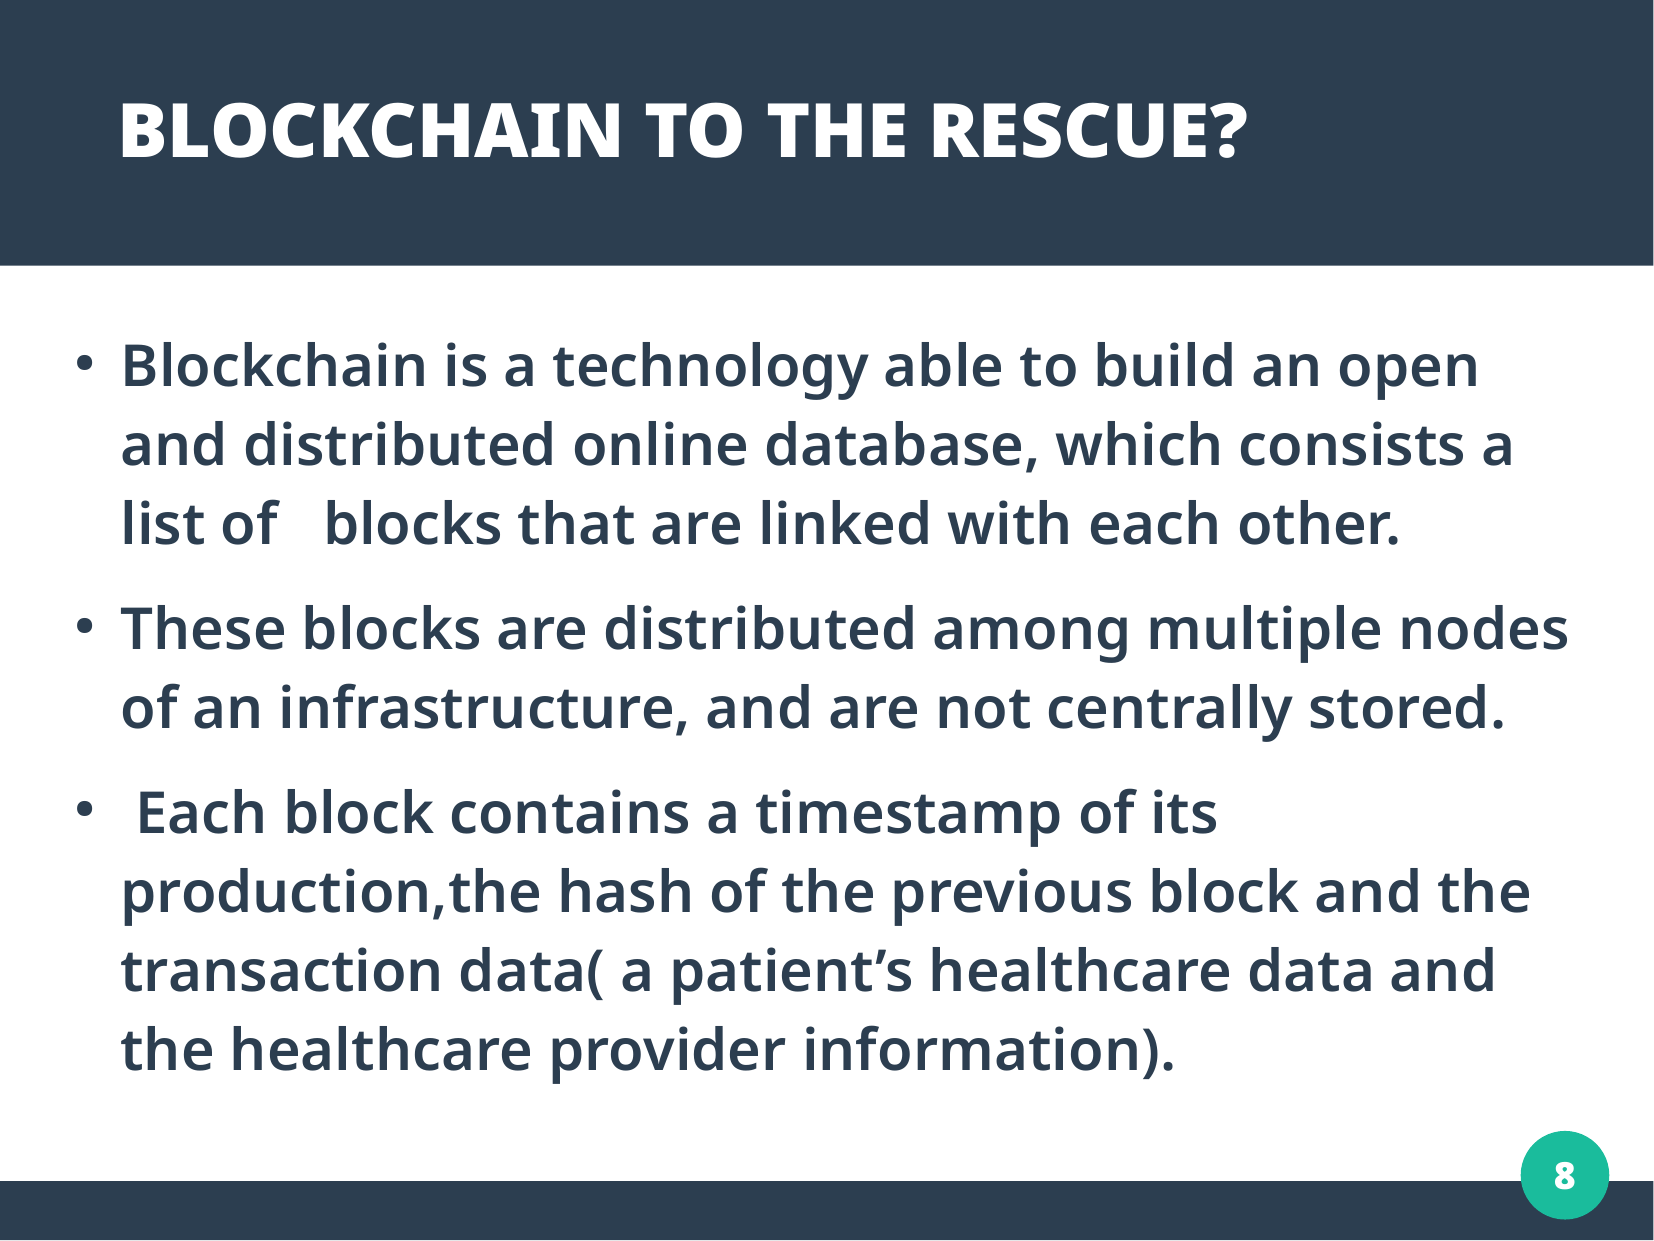

# BLOCKCHAIN TO THE RESCUE?
Blockchain is a technology able to build an open and distributed online database, which consists a list of blocks that are linked with each other.
These blocks are distributed among multiple nodes of an infrastructure, and are not centrally stored.
 Each block contains a timestamp of its production,the hash of the previous block and the transaction data( a patient’s healthcare data and the healthcare provider information).
8